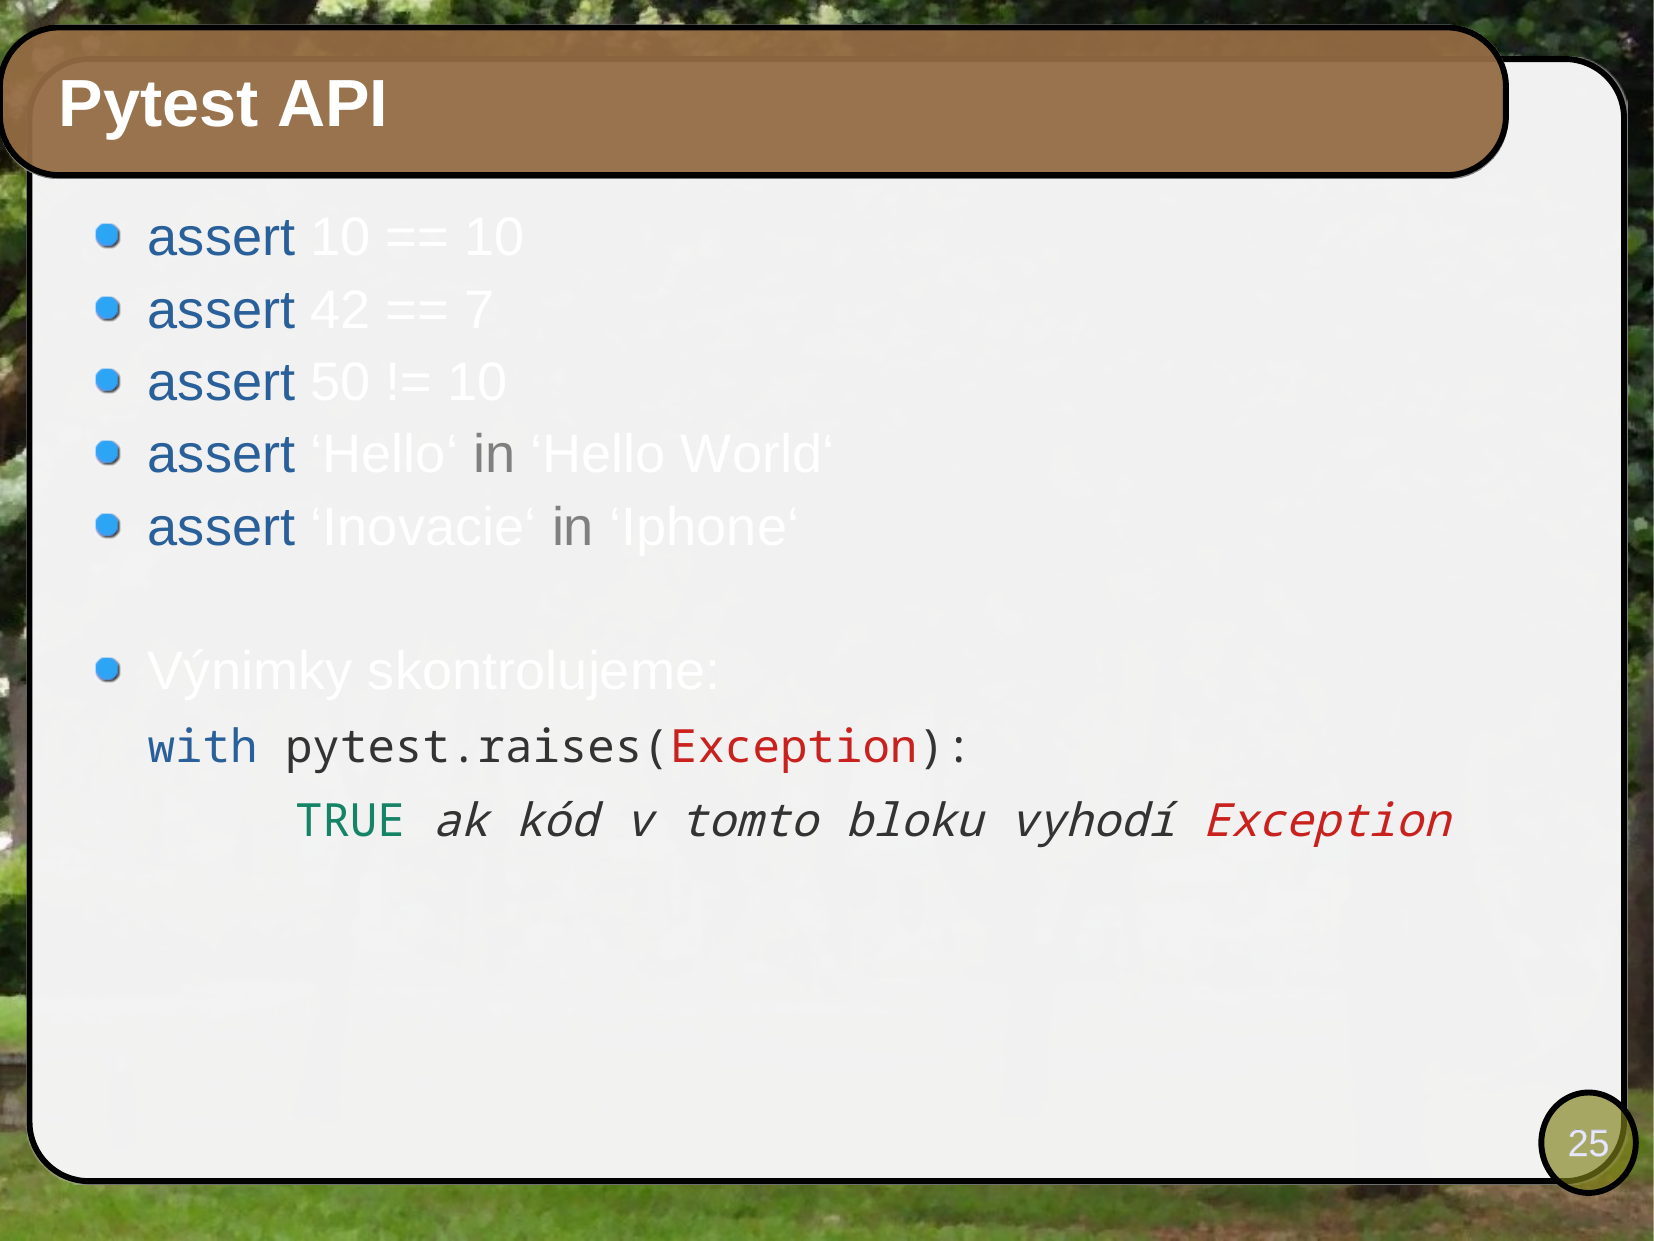

# Pytest API
assert 10 == 10
assert 42 == 7
assert 50 != 10
assert ‘Hello‘ in ‘Hello World‘
assert ‘Inovacie‘ in ‘Iphone‘
Výnimky skontrolujeme:
with pytest.raises(Exception):
TRUE ak kód v tomto bloku vyhodí Exception
25